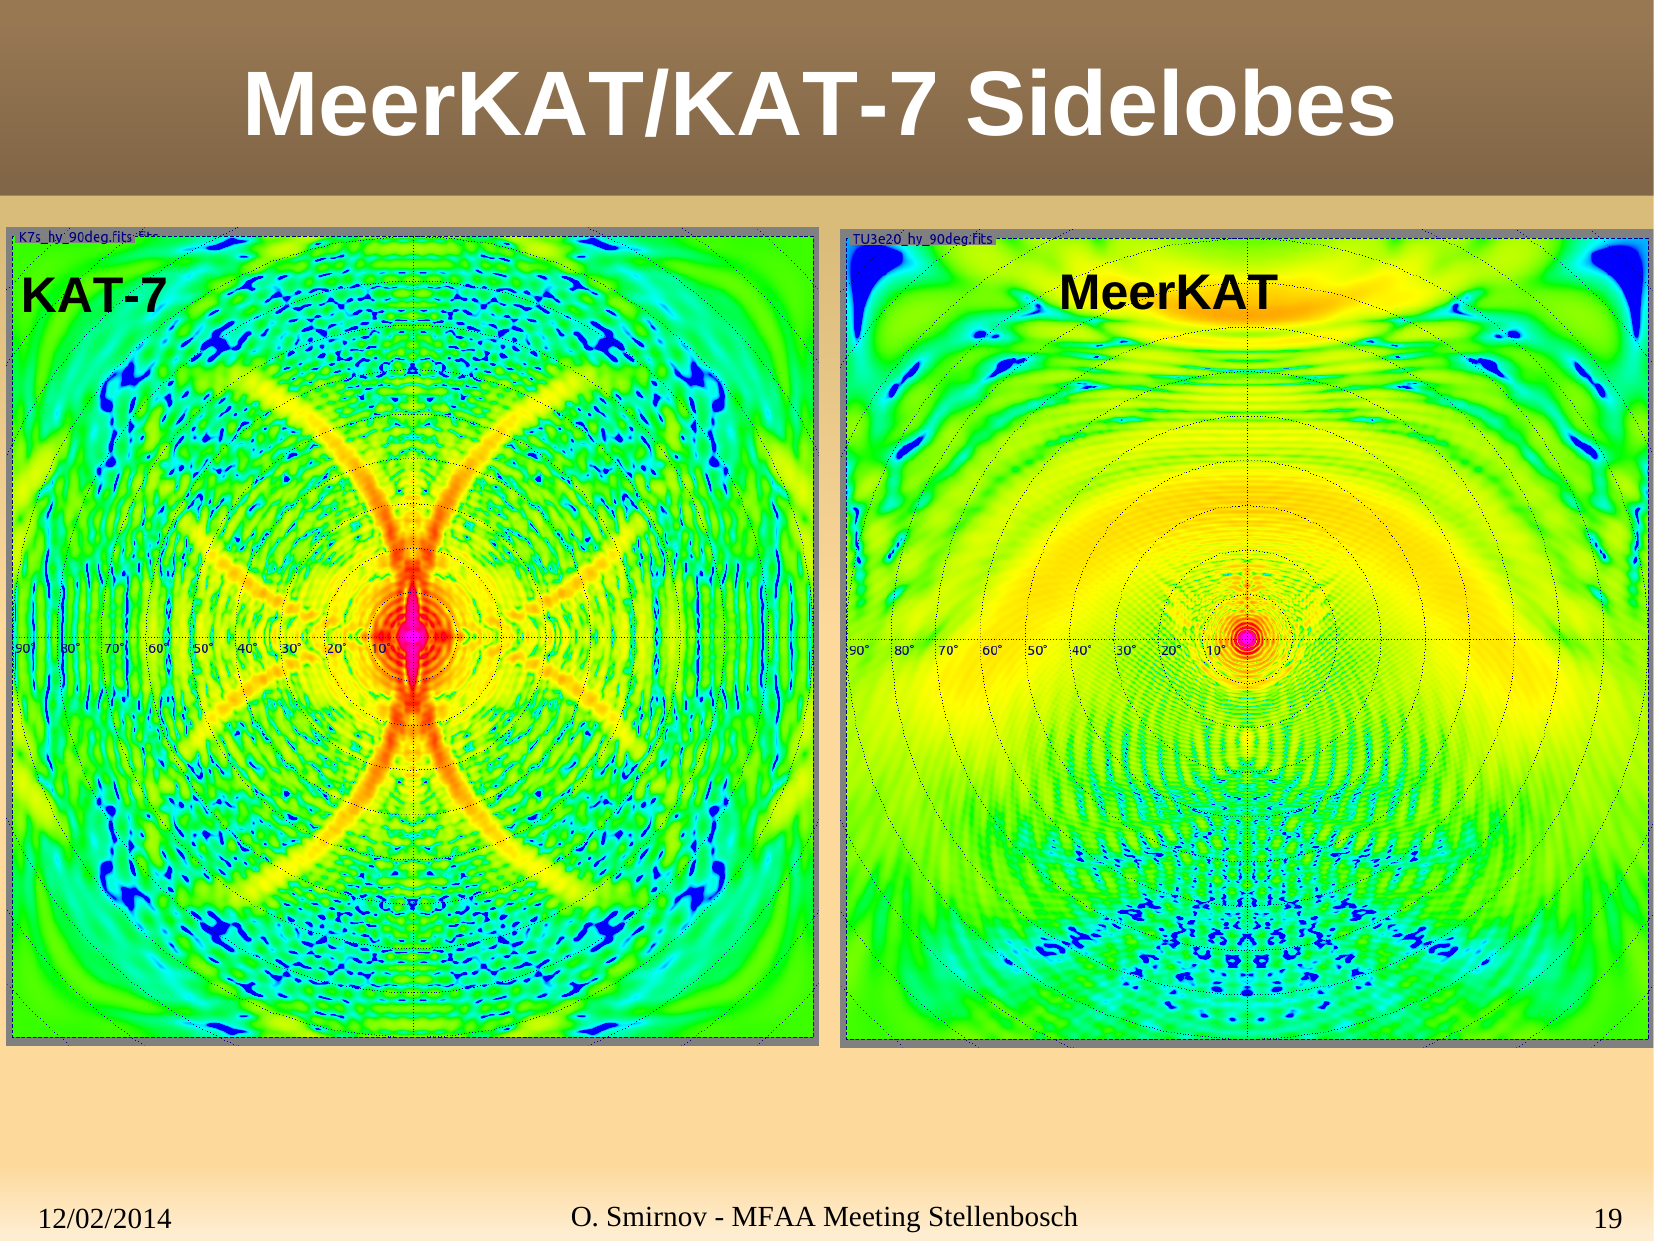

# MeerKAT/KAT-7 Sidelobes
MeerKAT
KAT-7
O. Smirnov - MFAA Meeting Stellenbosch
12/02/2014
19